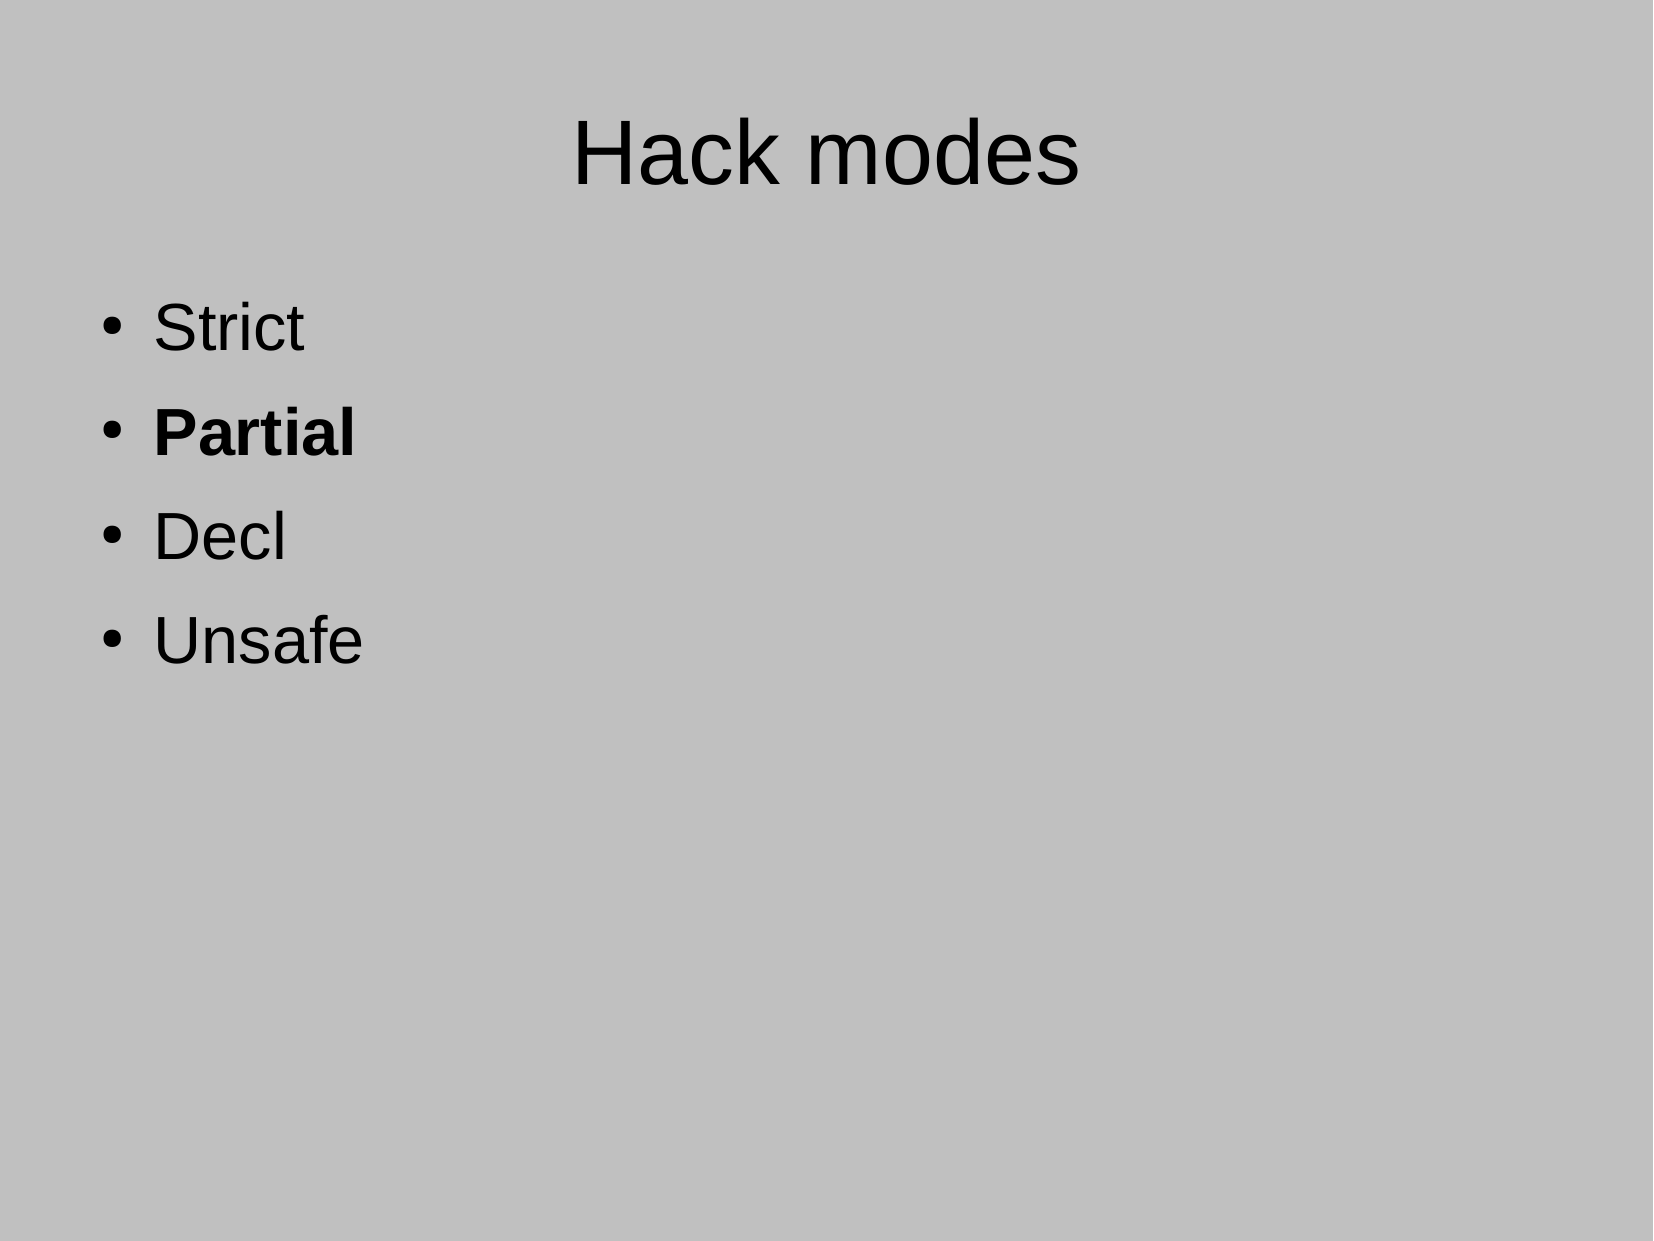

# Hack modes
Strict
Partial
Decl
Unsafe